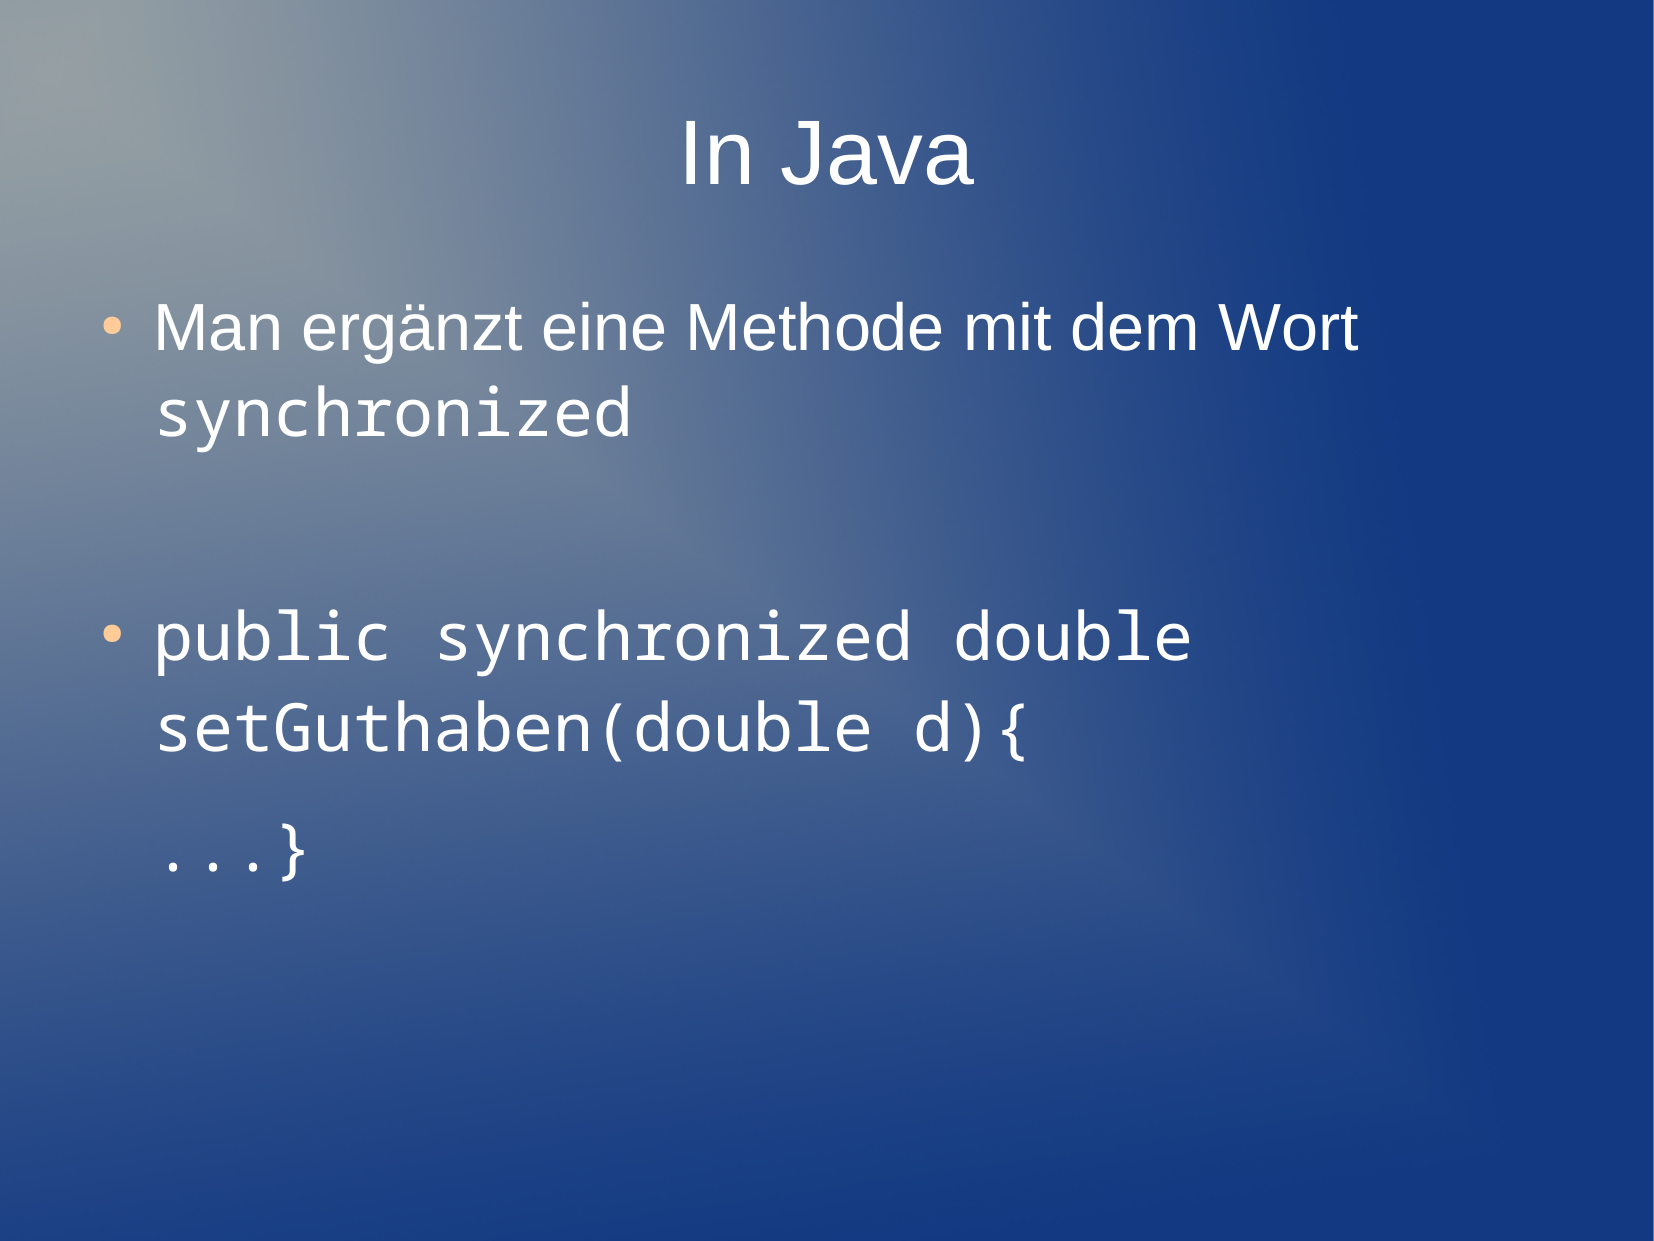

# In Java
Man ergänzt eine Methode mit dem Wort synchronized
public synchronized double setGuthaben(double d){
...}